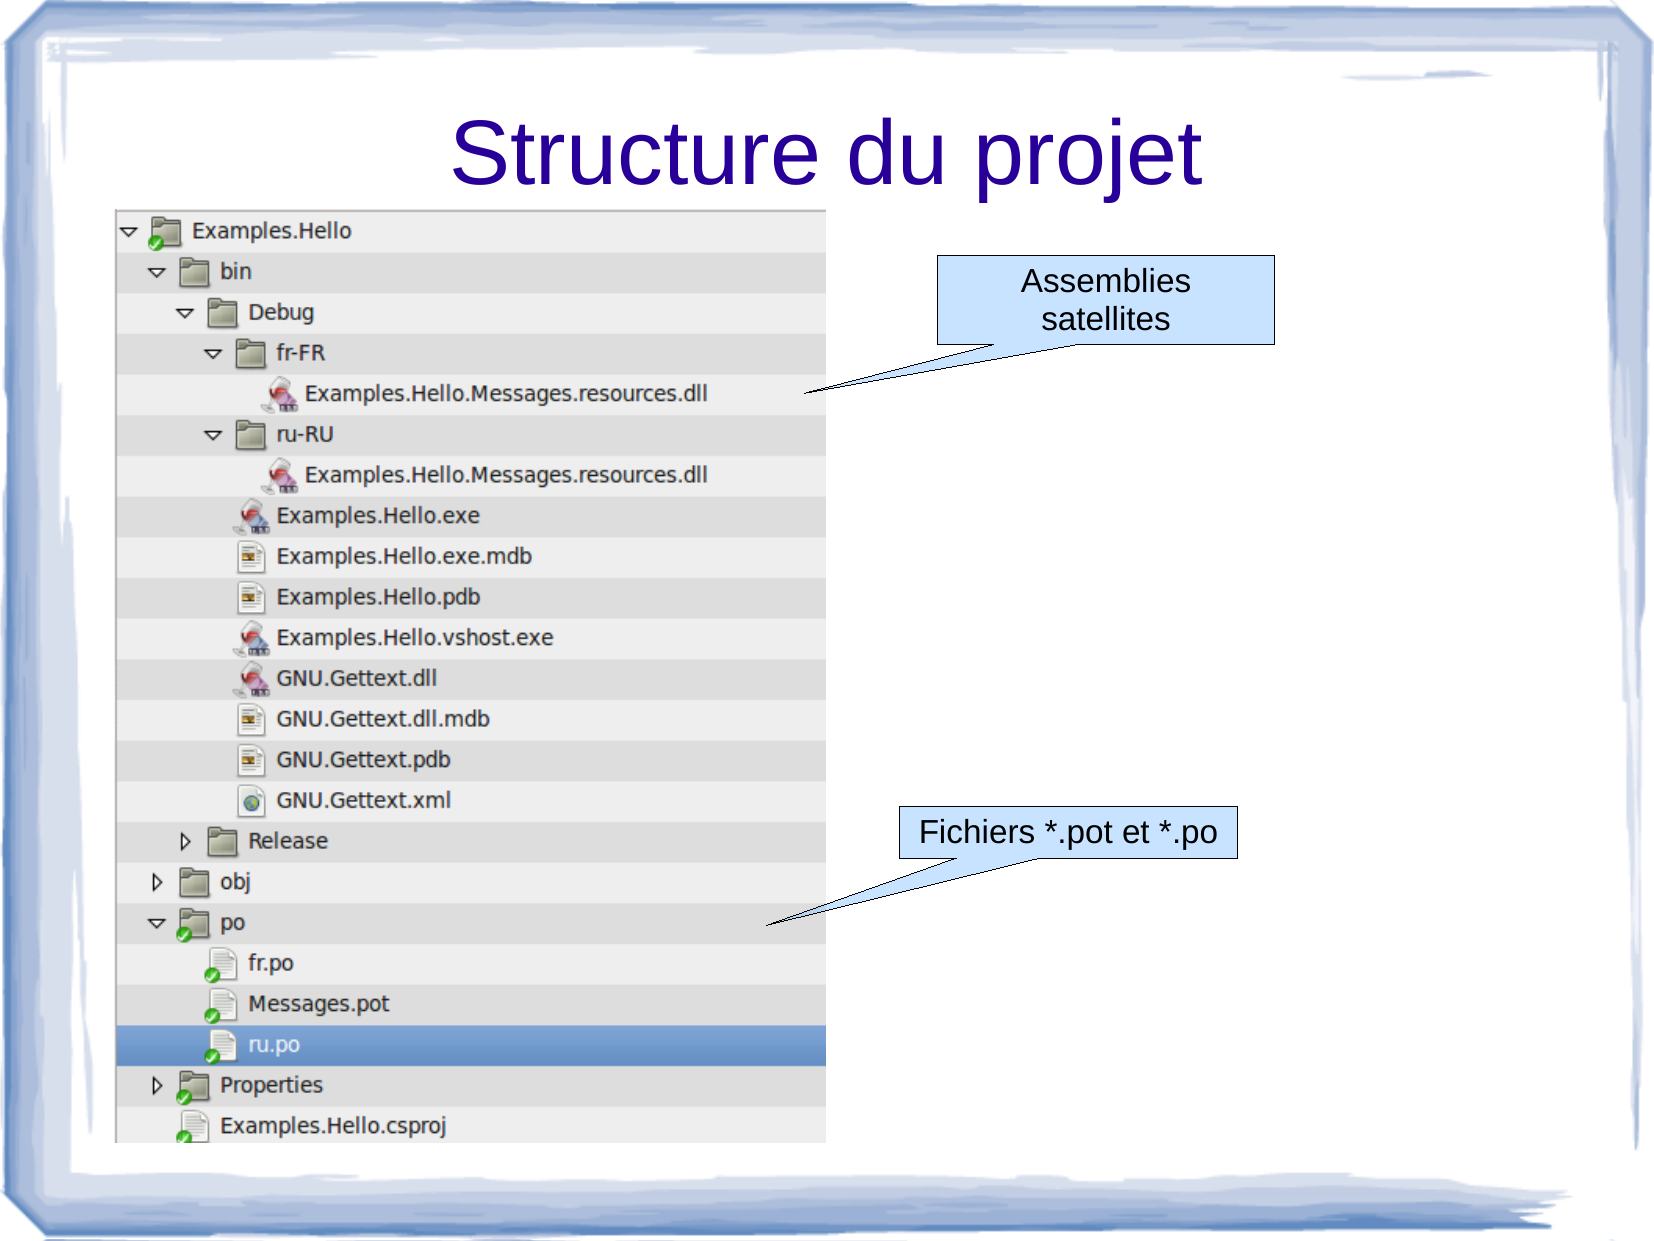

# Structure du projet
Assemblies satellites
Fichiers *.pot et *.po